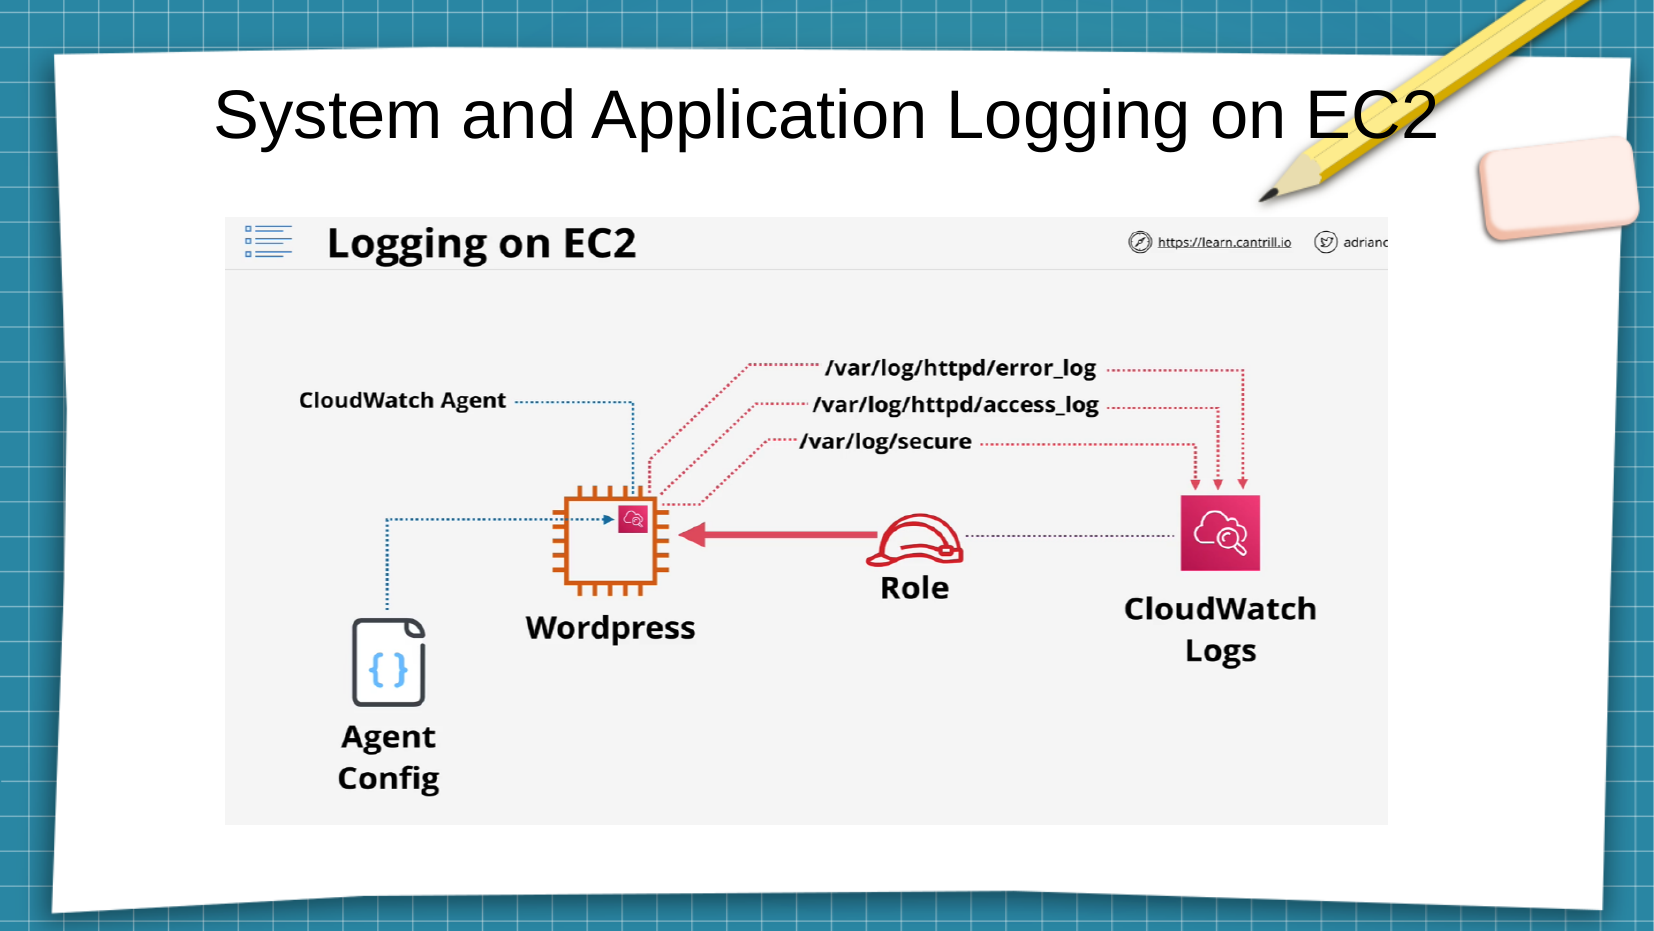

# System and Application Logging on EC2